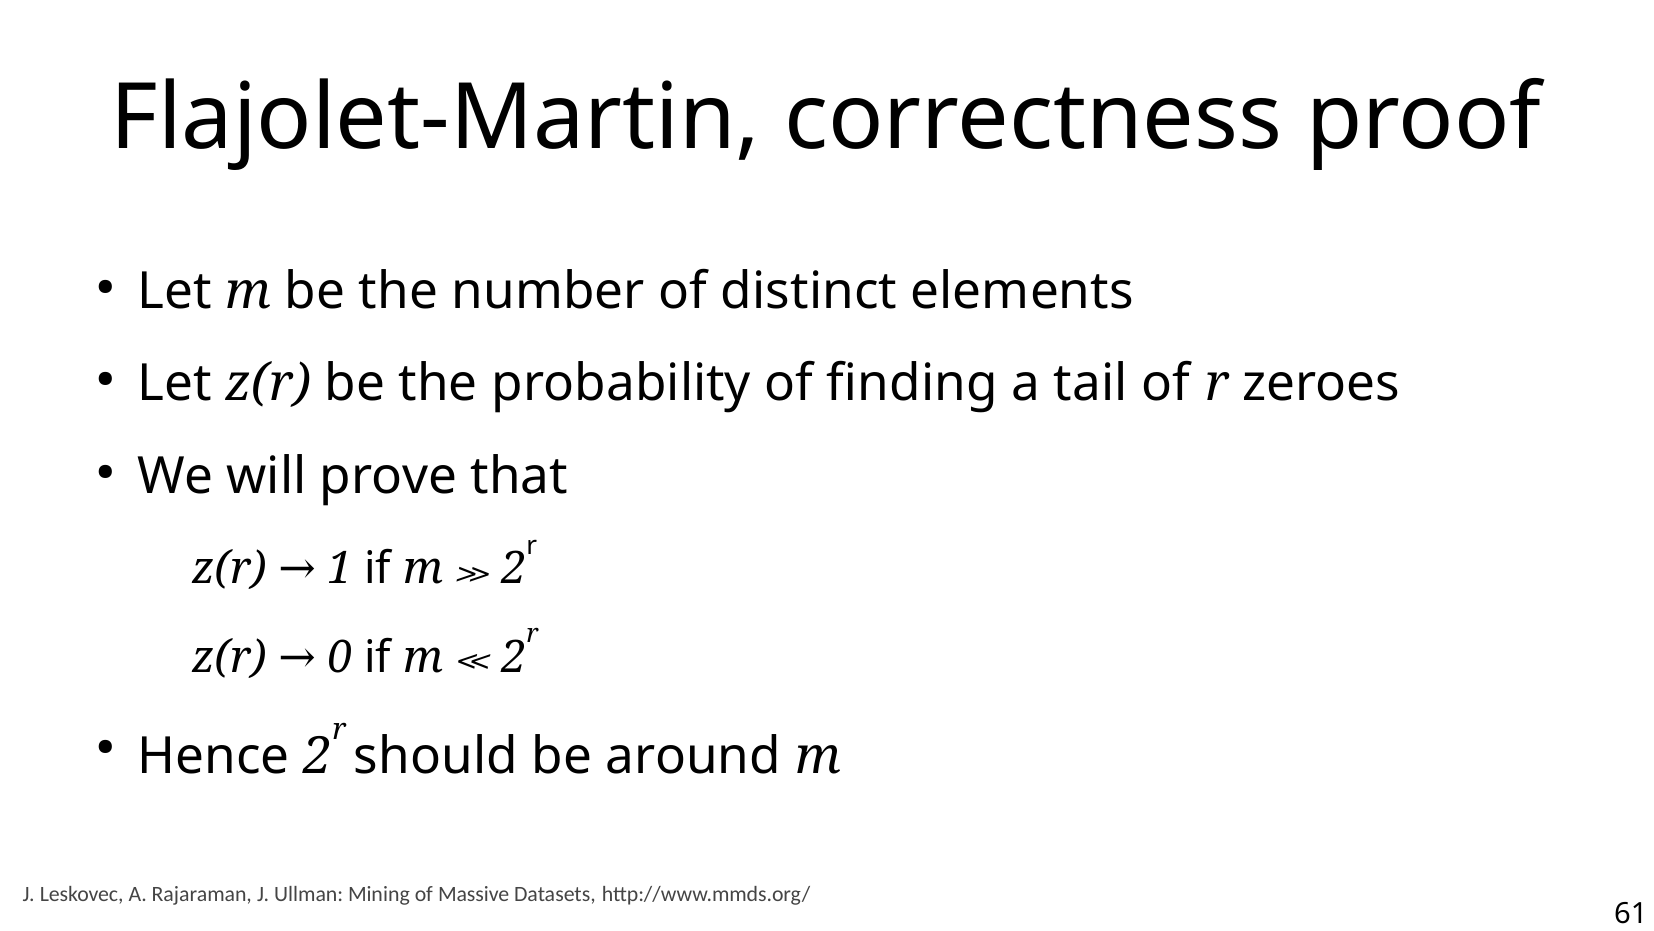

# Flajolet-Martin, correctness proof
Let m be the number of distinct elements
Let z(r) be the probability of finding a tail of r zeroes
We will prove that
z(r) → 1 if m ≫ 2r
z(r) → 0 if m ≪ 2r
Hence 2r should be around m
J. Leskovec, A. Rajaraman, J. Ullman: Mining of Massive Datasets, http://www.mmds.org/
61